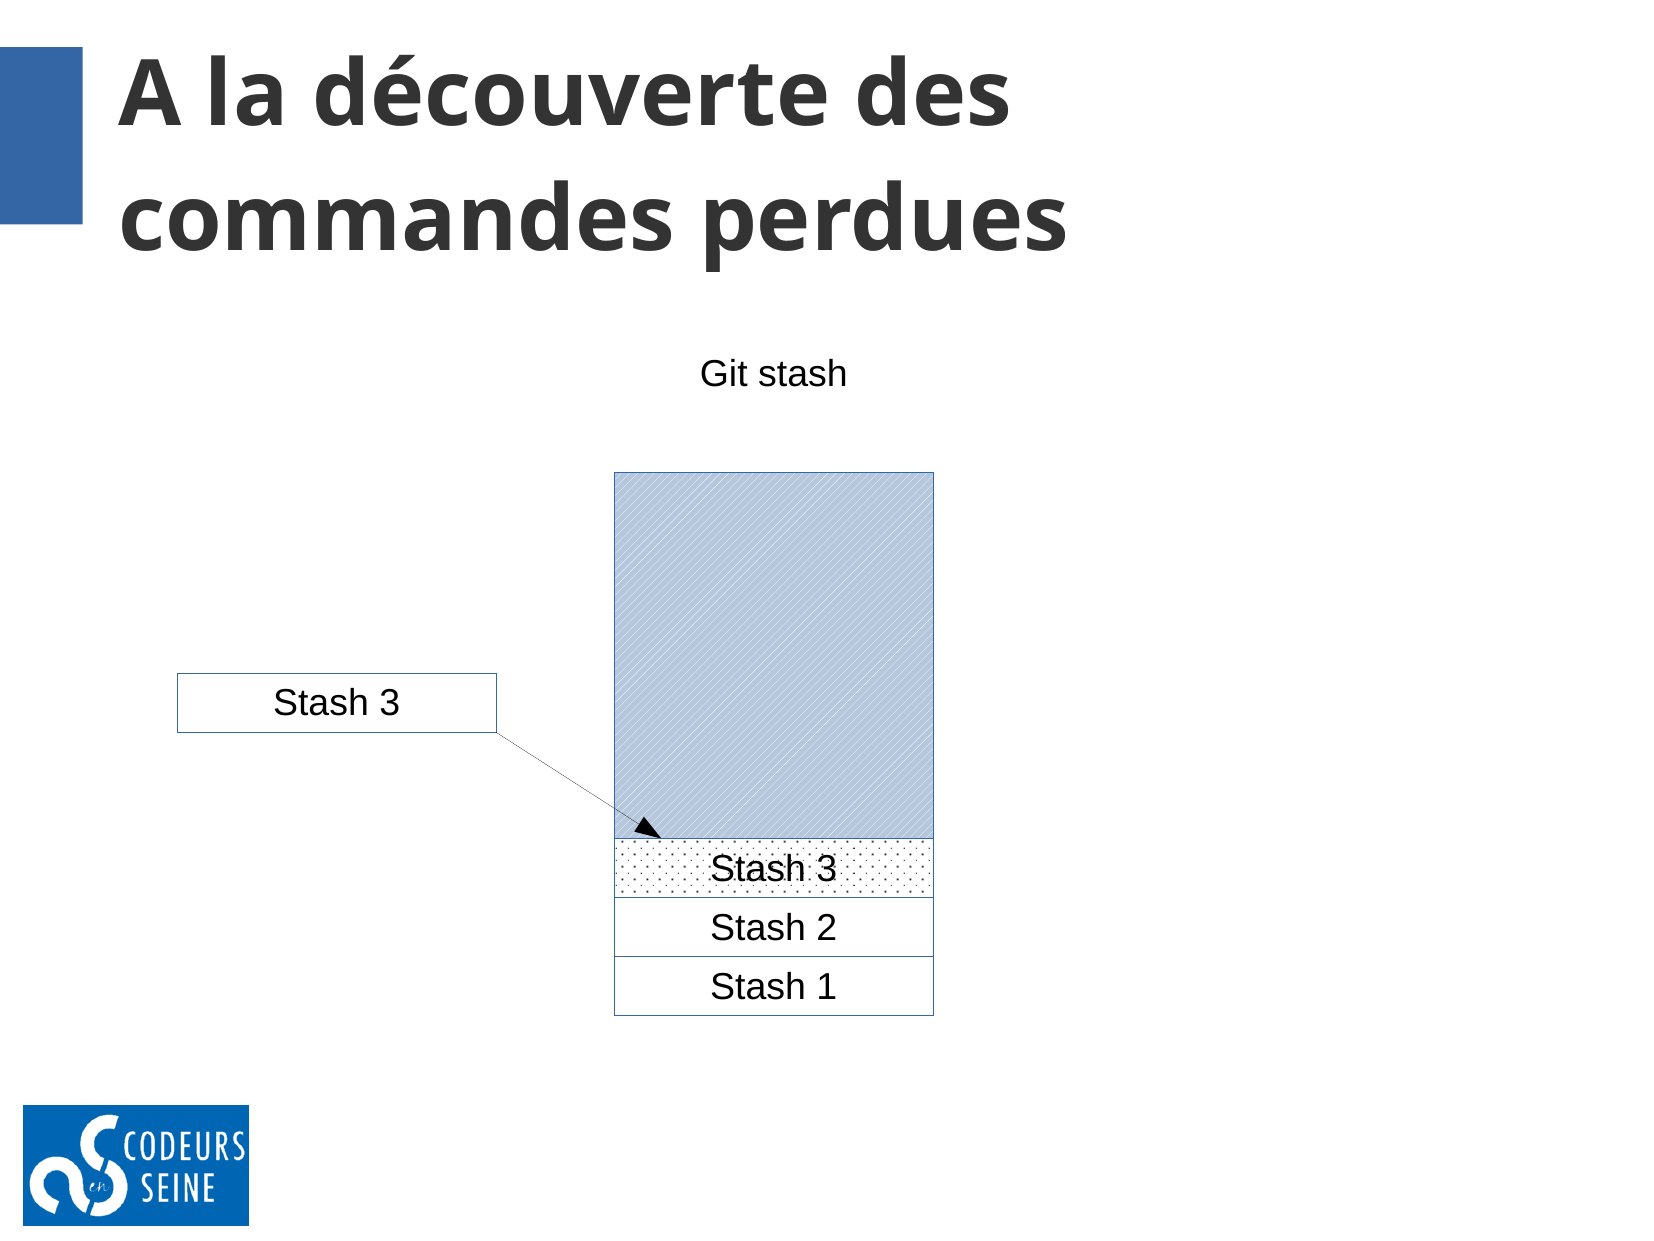

# A la découverte des commandes perdues
Git stash
Stash 3
Stash 3
Stash 2
Stash 1